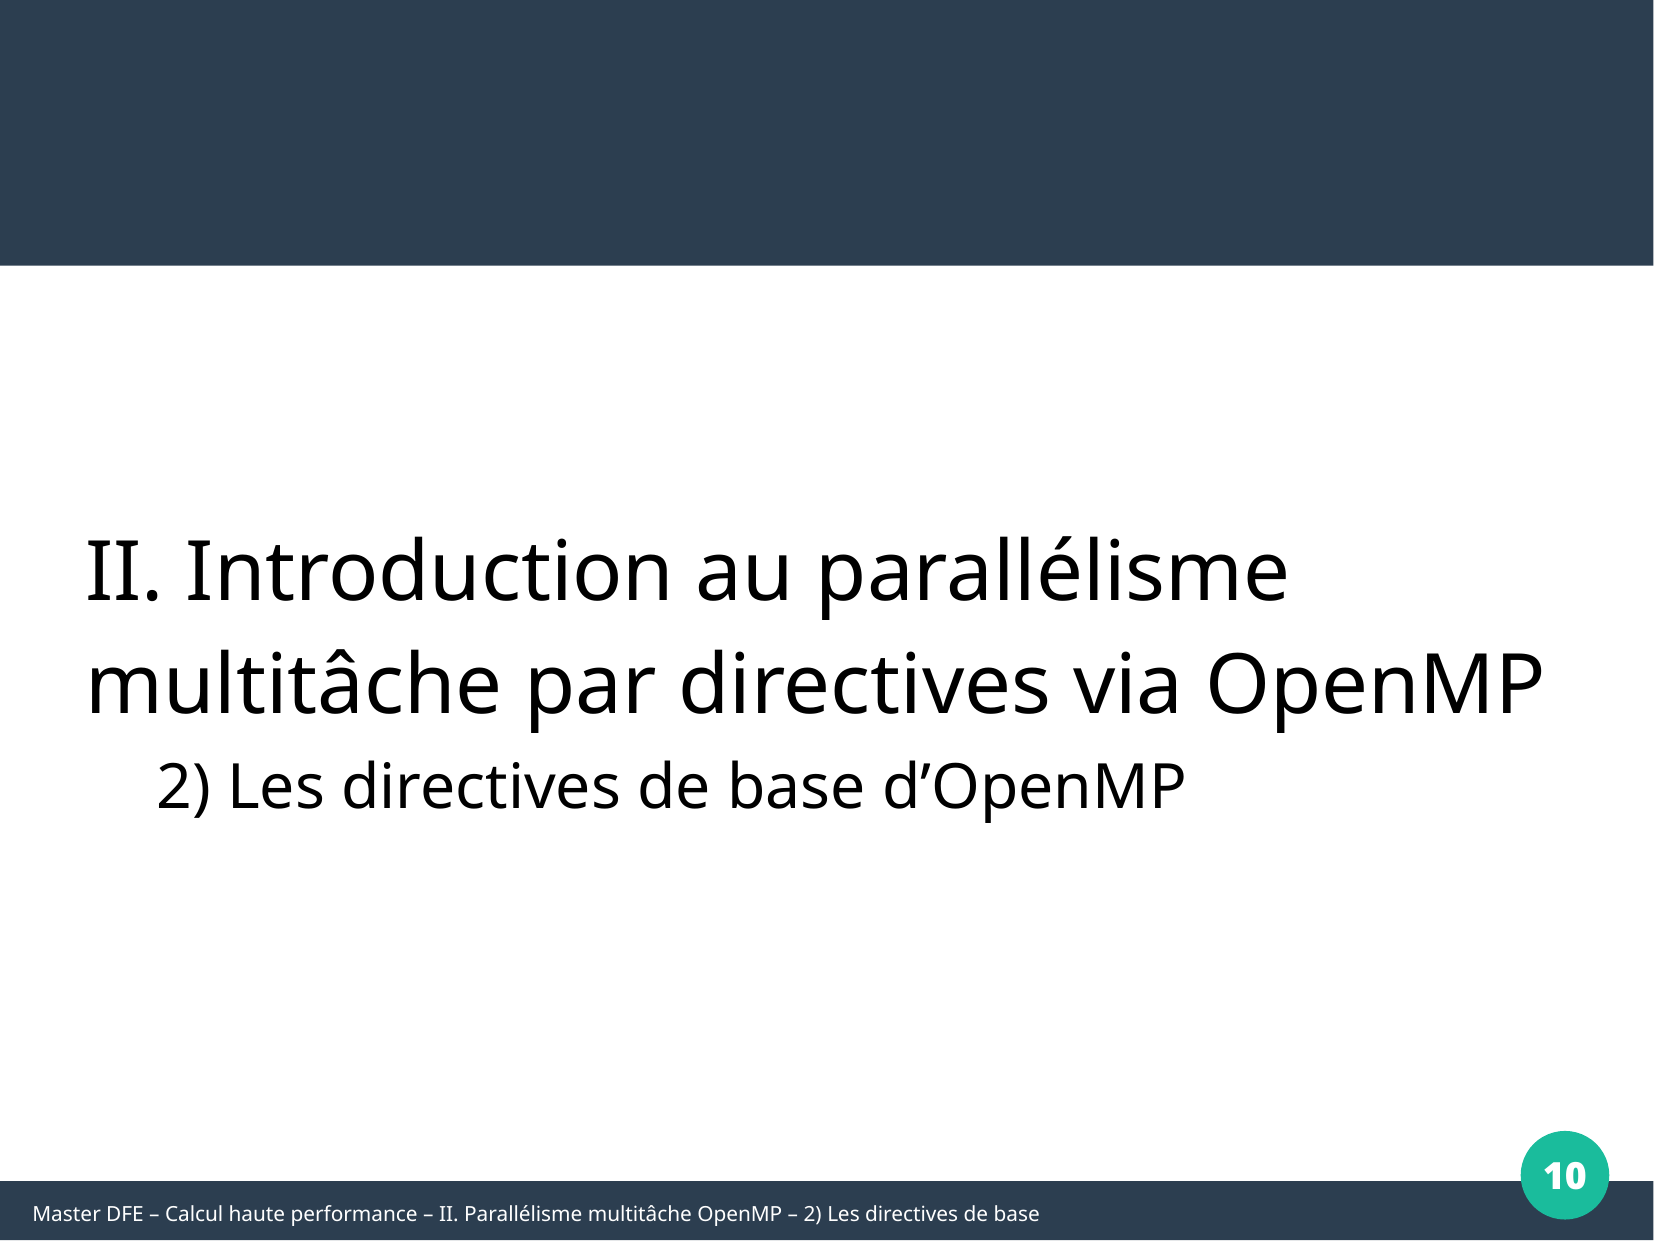

II. Introduction au parallélisme multitâche par directives via OpenMP
2) Les directives de base d’OpenMP
10
Master DFE – Calcul haute performance – II. Parallélisme multitâche OpenMP – 2) Les directives de base